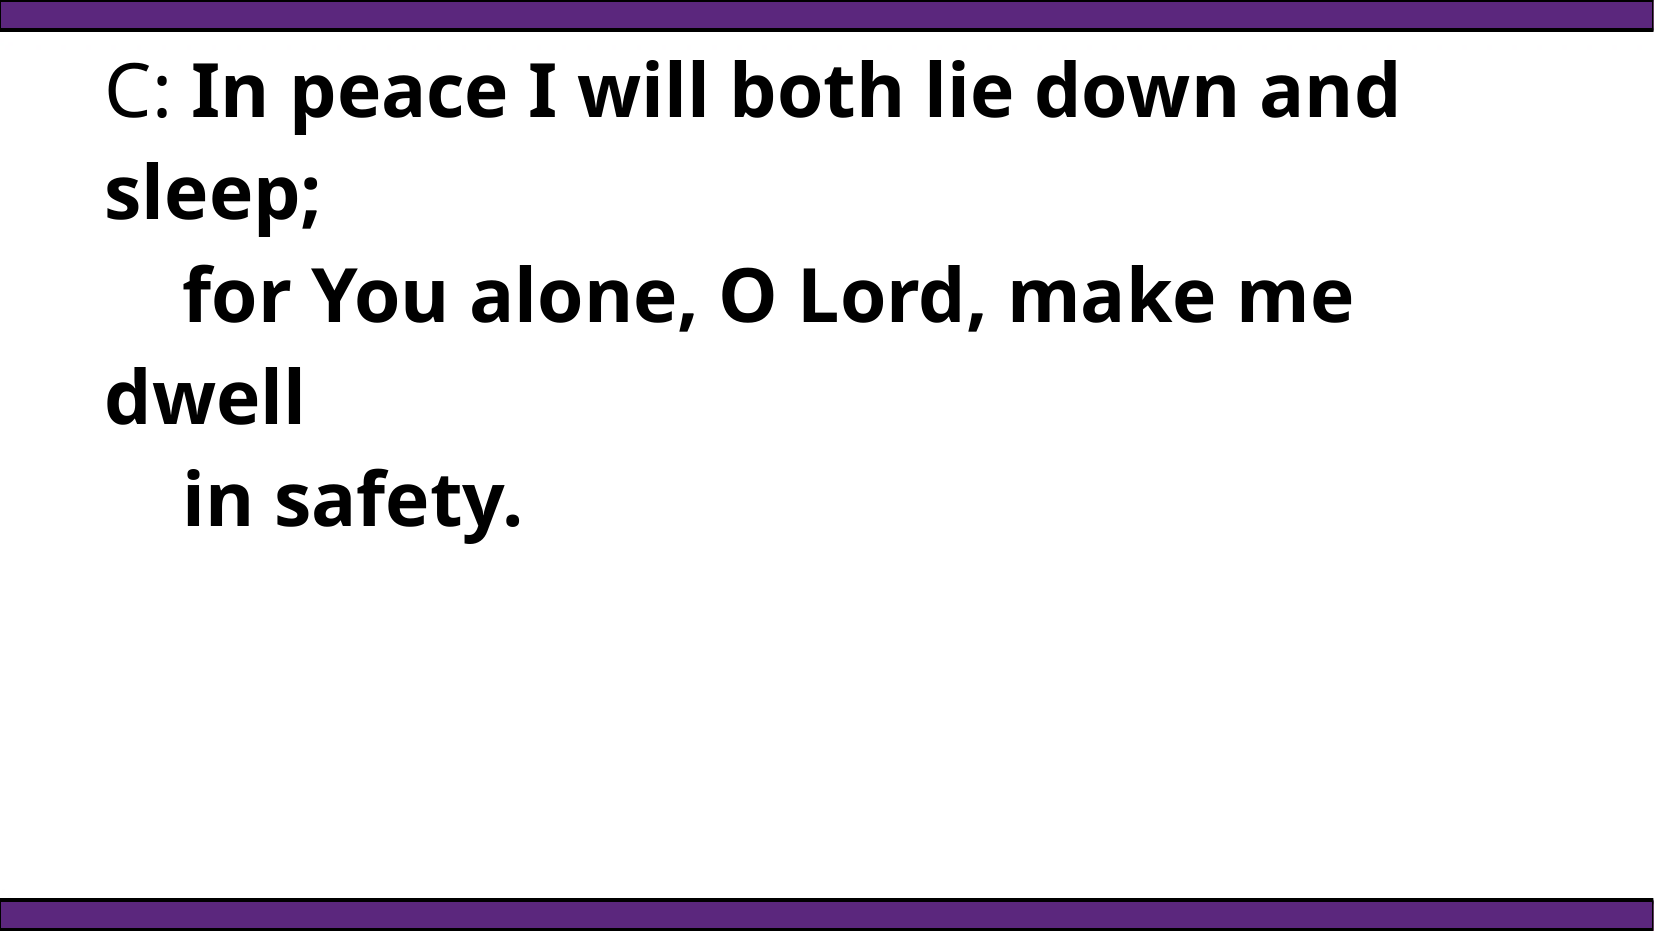

C: In peace I will both lie down and sleep;
 for You alone, O Lord, make me dwell
 in safety.